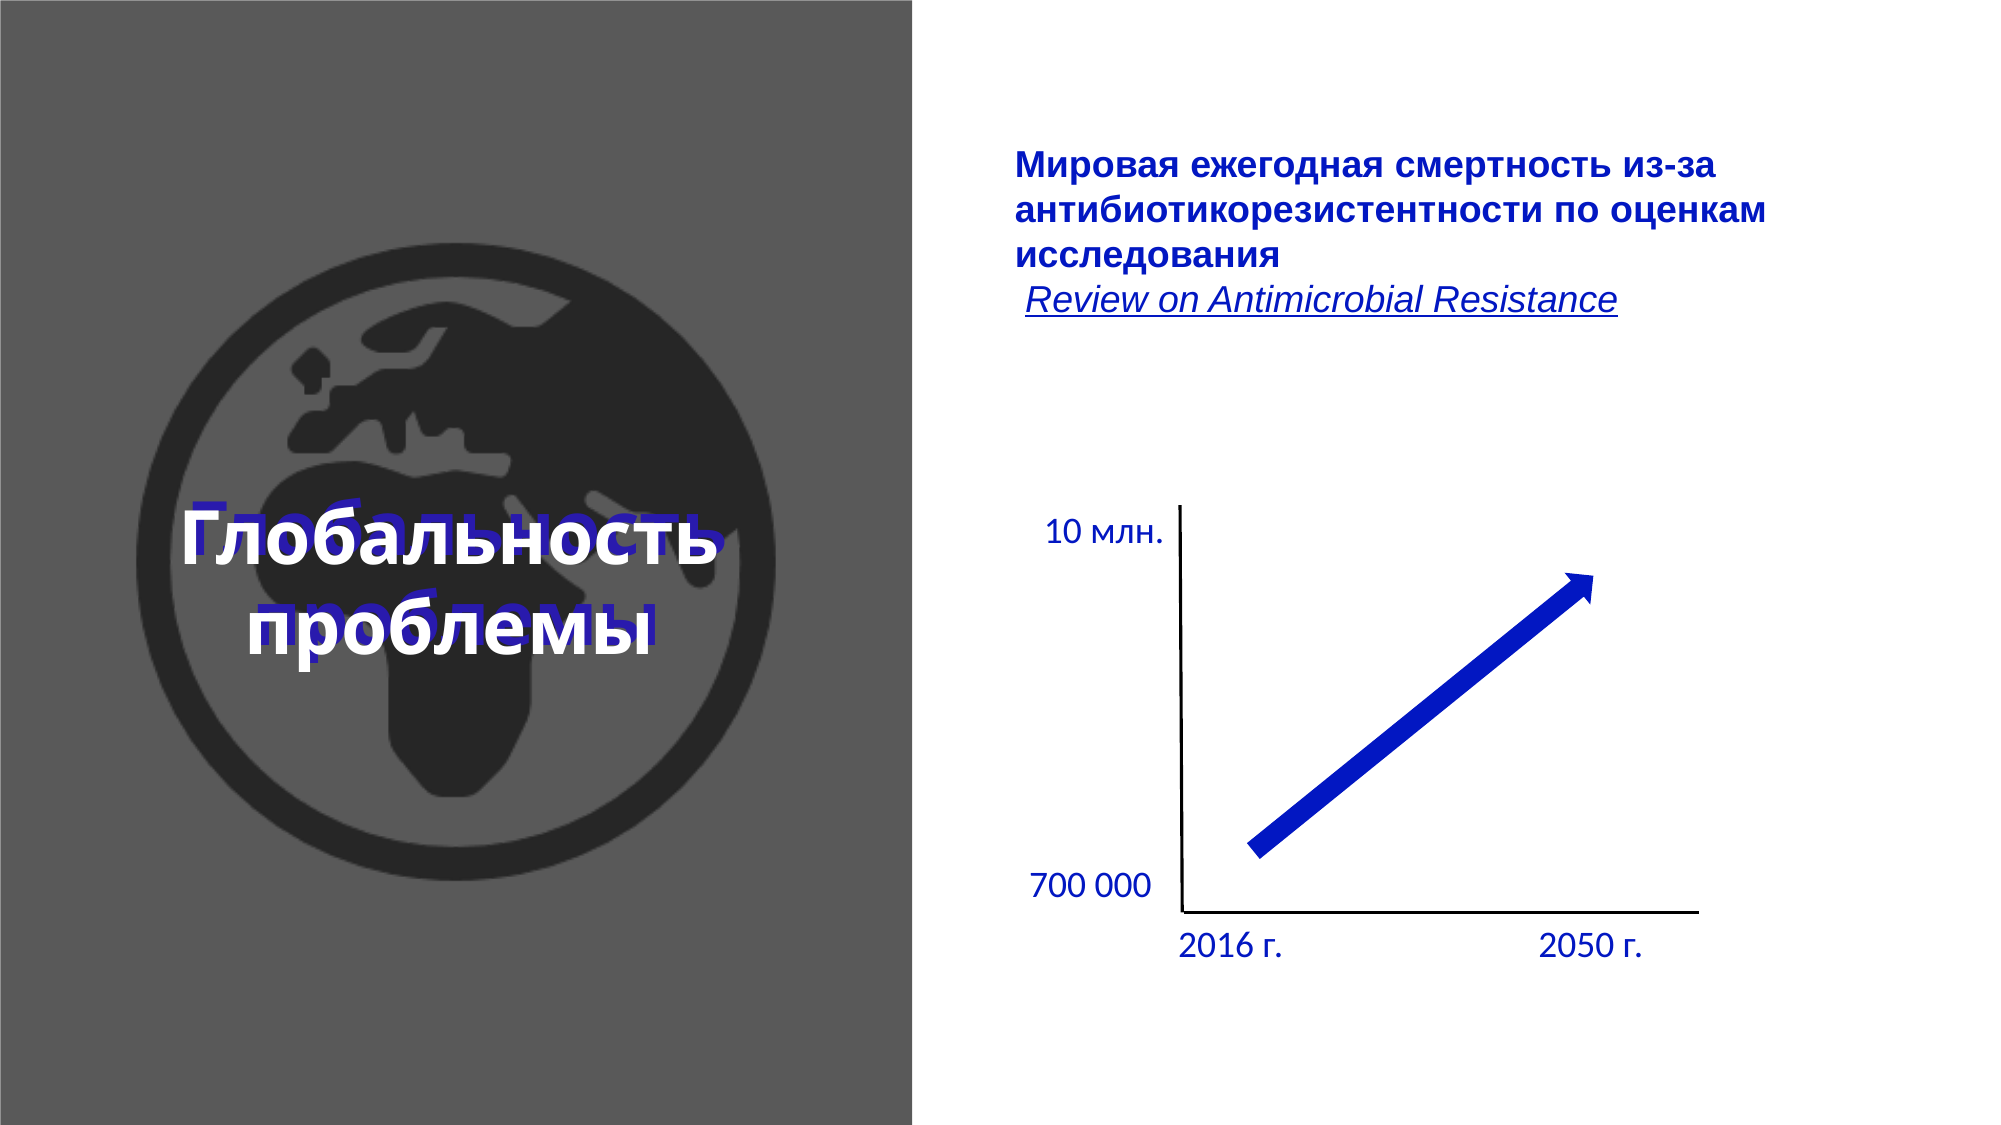

Мировая ежегодная смертность из-за антибиотикорезистентности по оценкам исследования  
 Review on Antimicrobial Resistance
Глобальность проблемы
Глобальность проблемы
10 млн.
700 000
2016 г.                              2050 г.